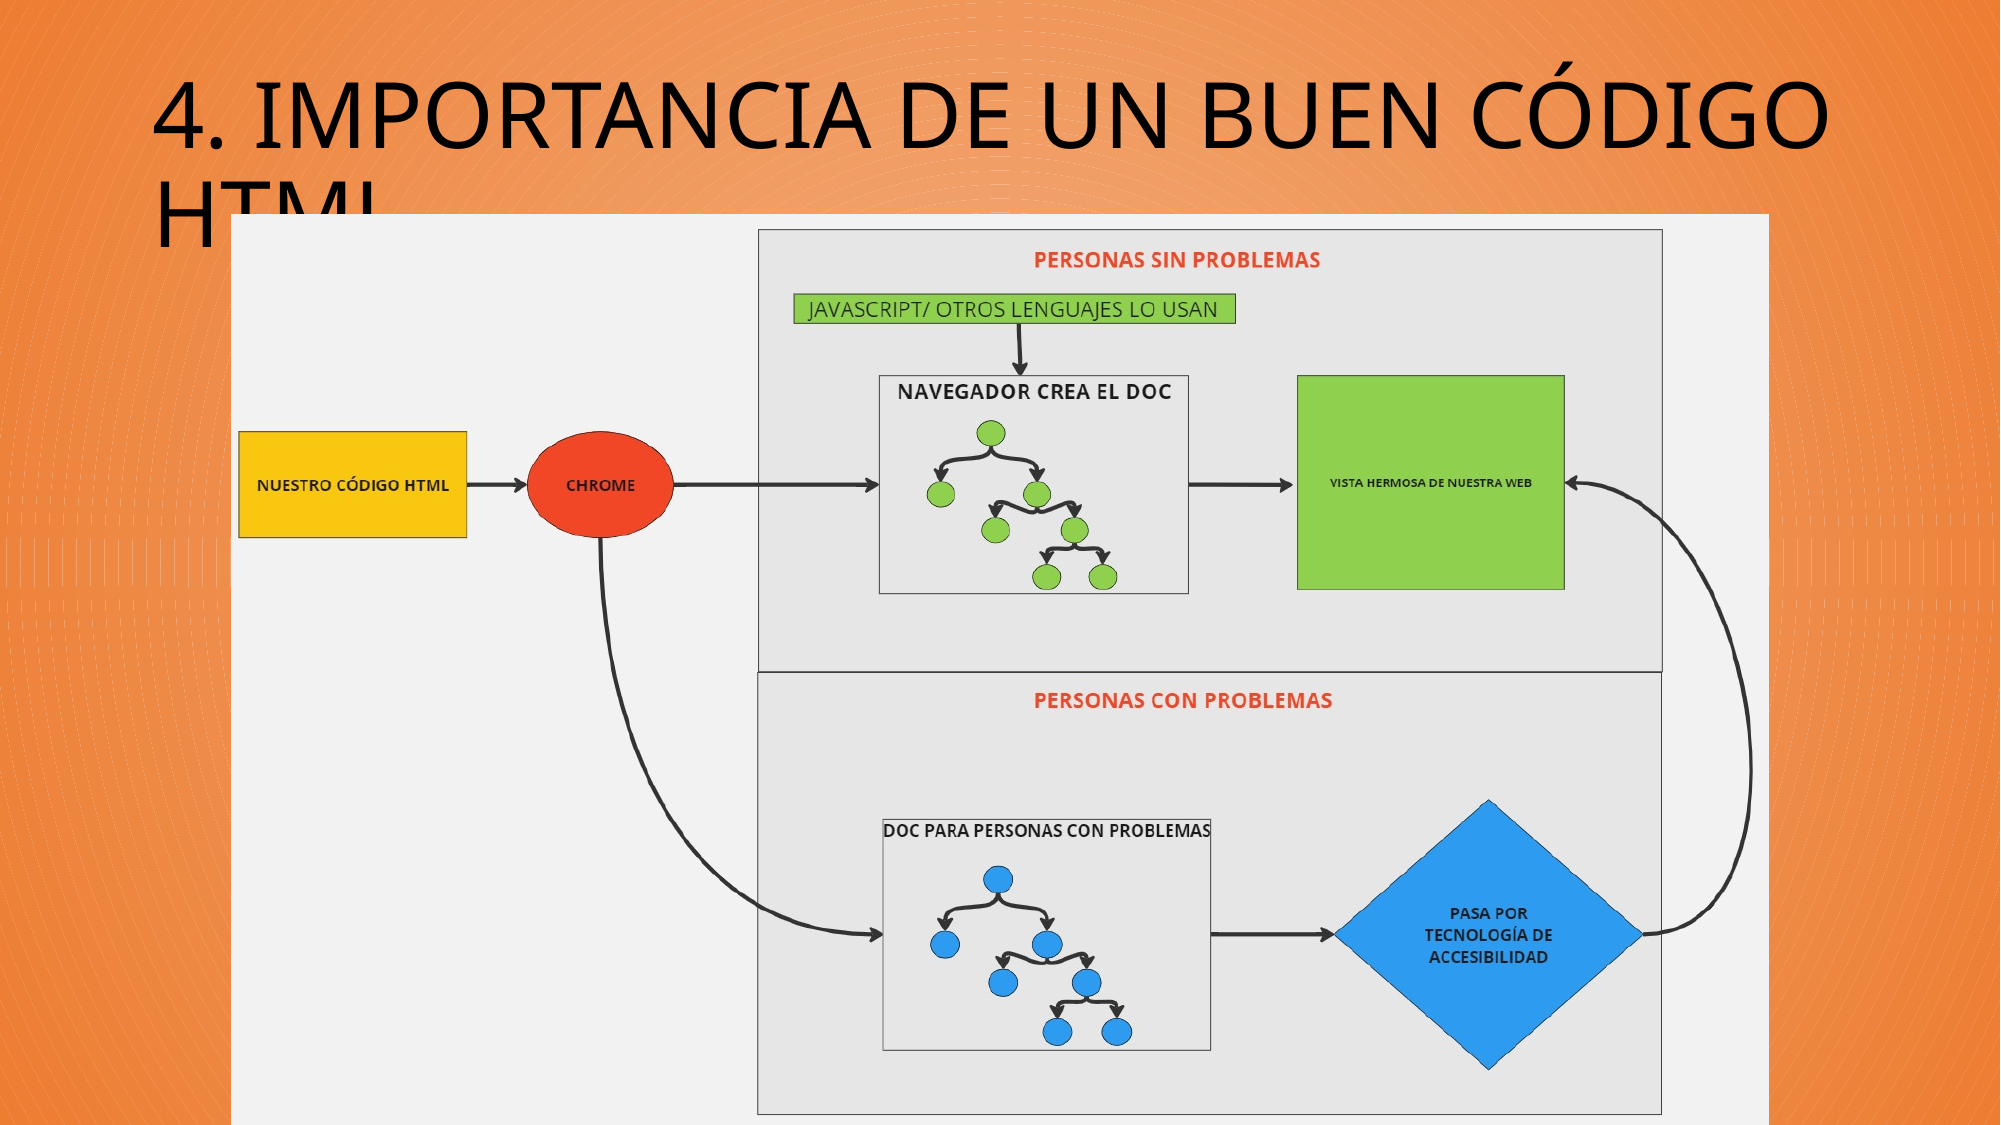

# 4. IMPORTANCIA DE UN BUEN CÓDIGO HTML